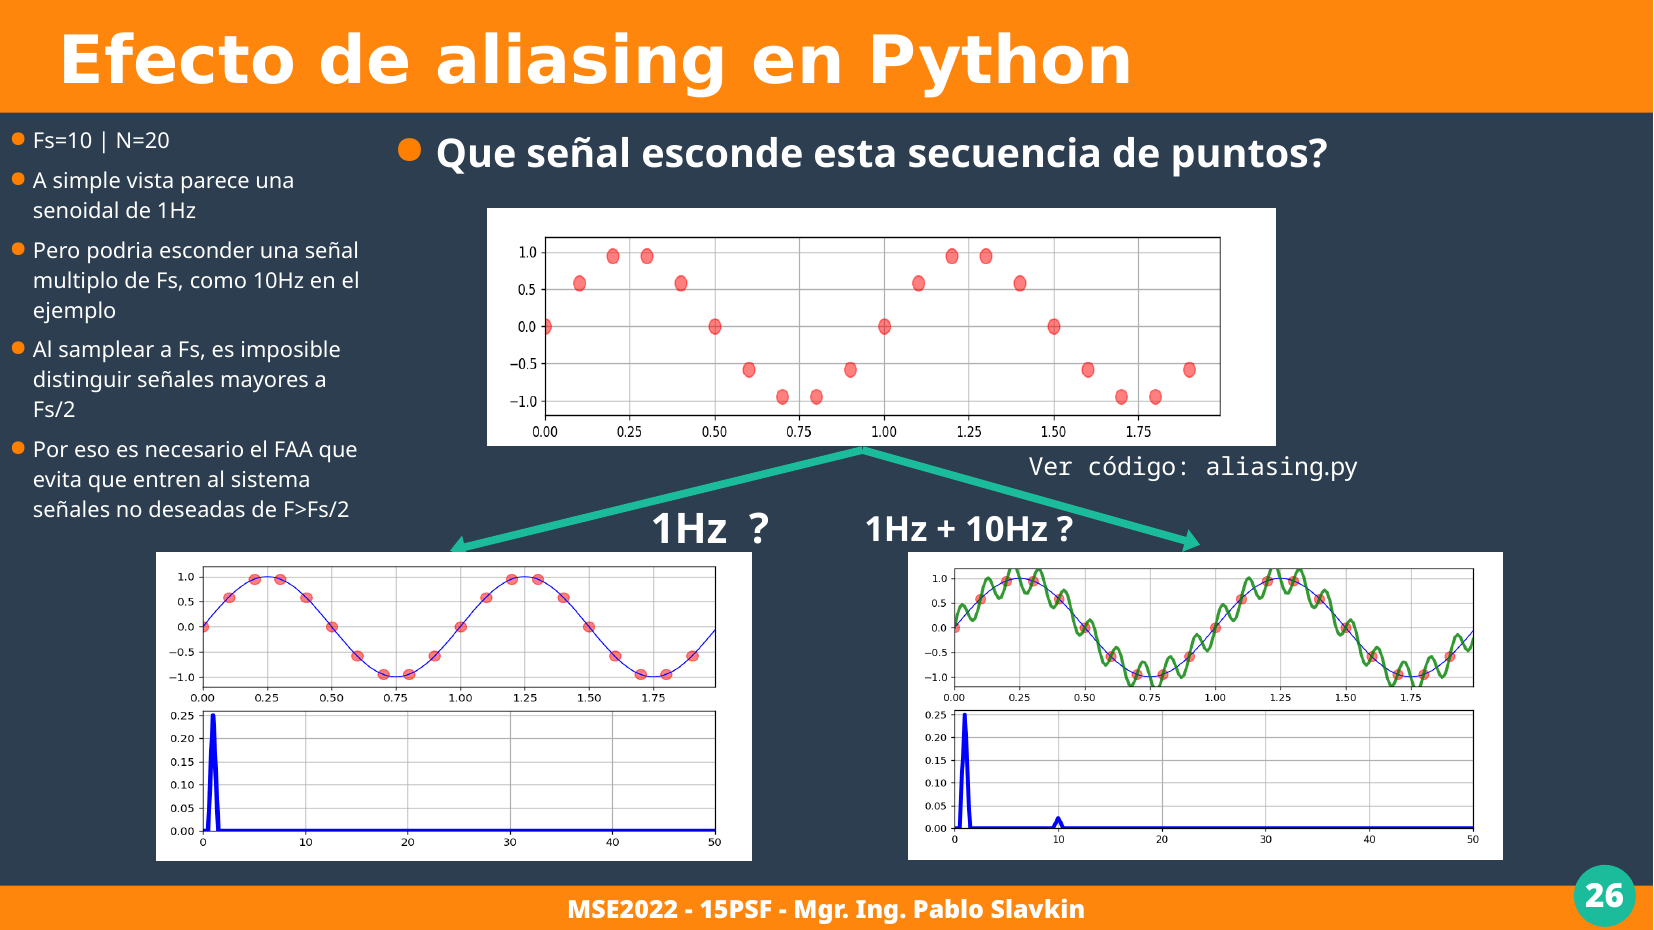

# Efecto de aliasing en Python
Que señal esconde esta secuencia de puntos?
Fs=10 | N=20
A simple vista parece una senoidal de 1Hz
Pero podria esconder una señal multiplo de Fs, como 10Hz en el ejemplo
Al samplear a Fs, es imposible distinguir señales mayores a Fs/2
Por eso es necesario el FAA que evita que entren al sistema señales no deseadas de F>Fs/2
Ver código: aliasing.py
1Hz ?
1Hz + 10Hz ?
MSE2022 - 15PSF - Mgr. Ing. Pablo Slavkin